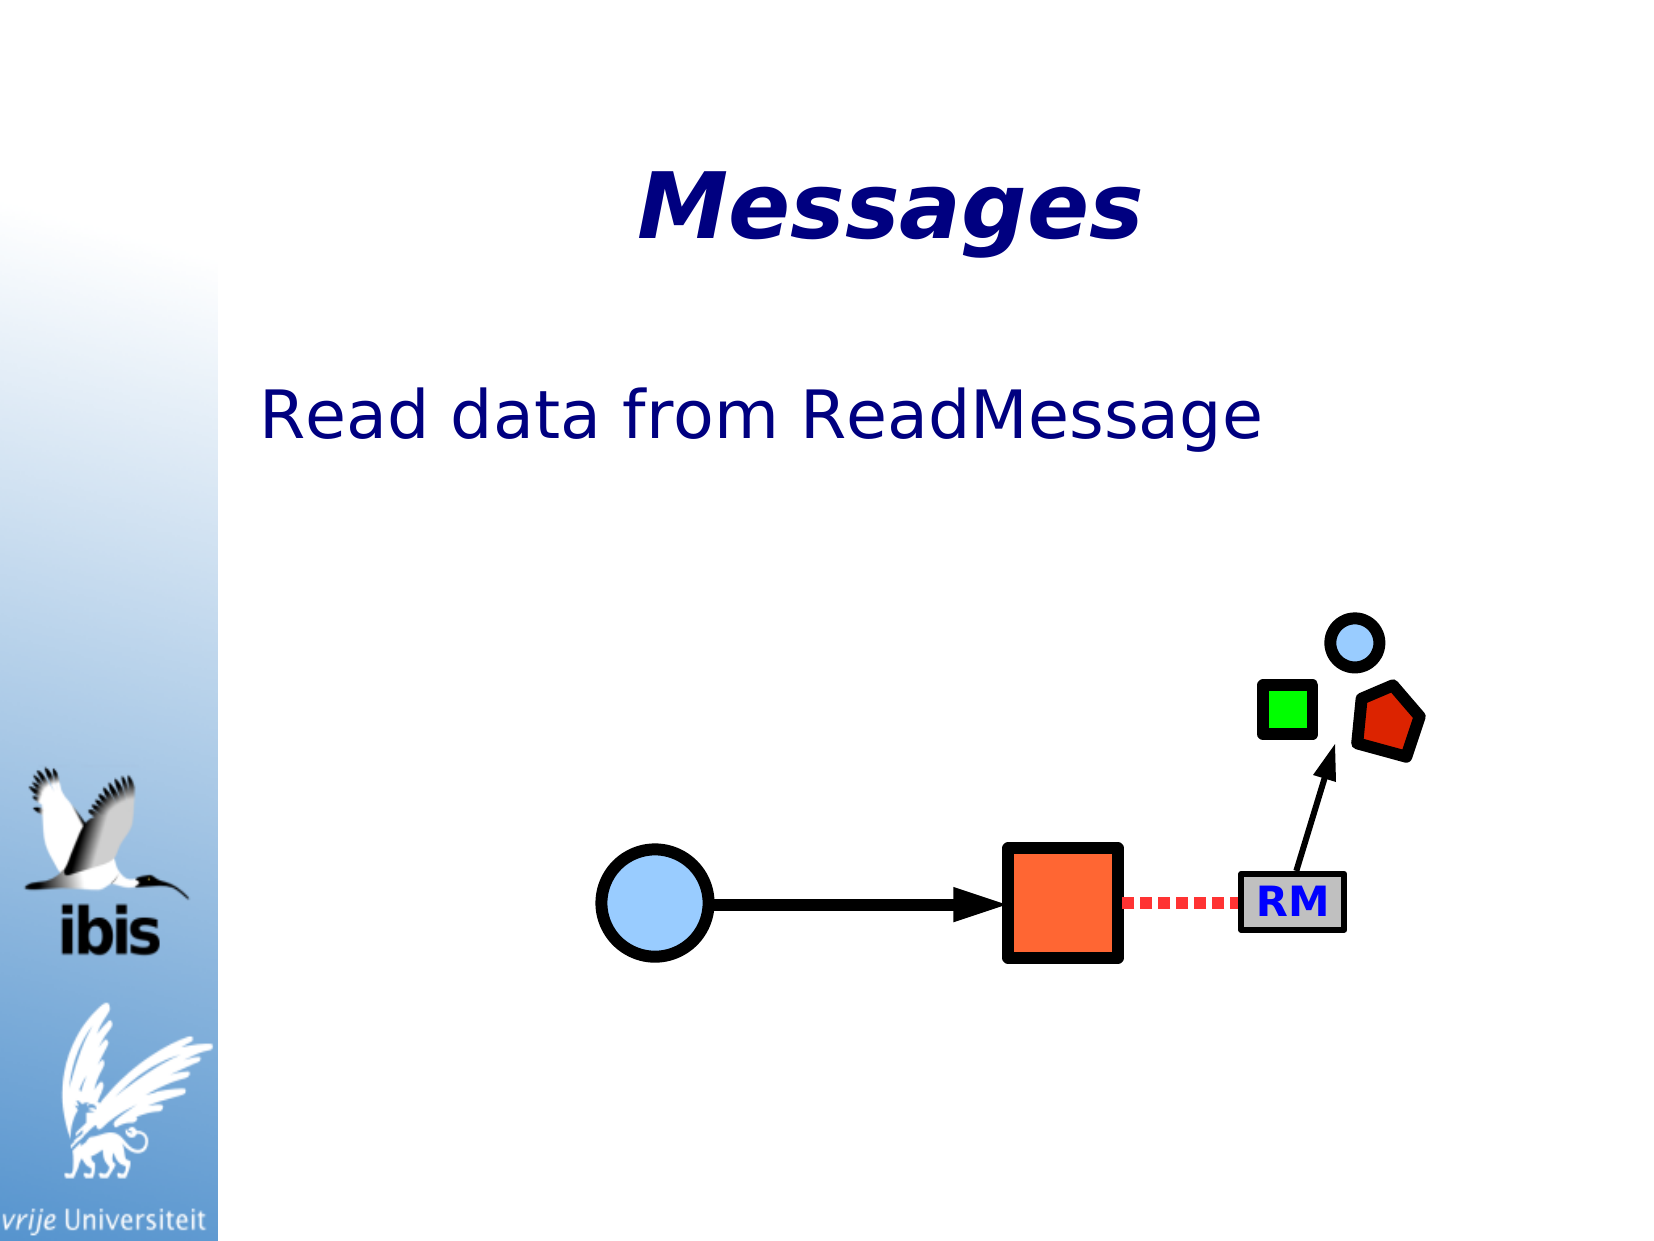

# Messages
Read data from ReadMessage
RM